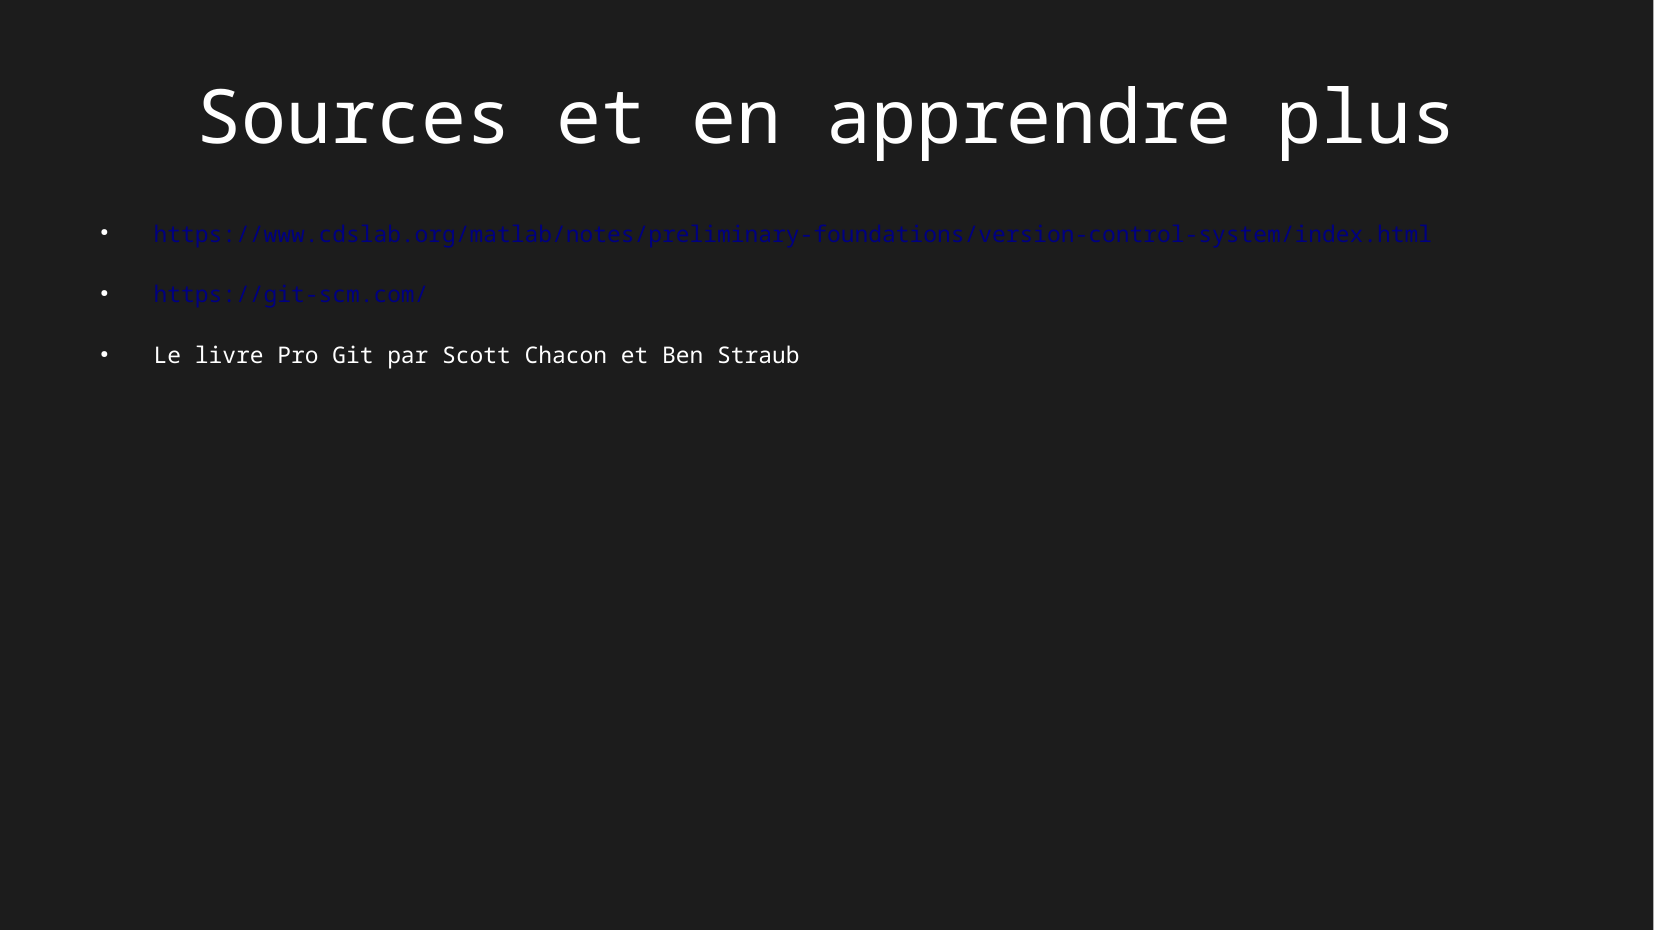

# Sources et en apprendre plus
https://www.cdslab.org/matlab/notes/preliminary-foundations/version-control-system/index.html
https://git-scm.com/
Le livre Pro Git par Scott Chacon et Ben Straub